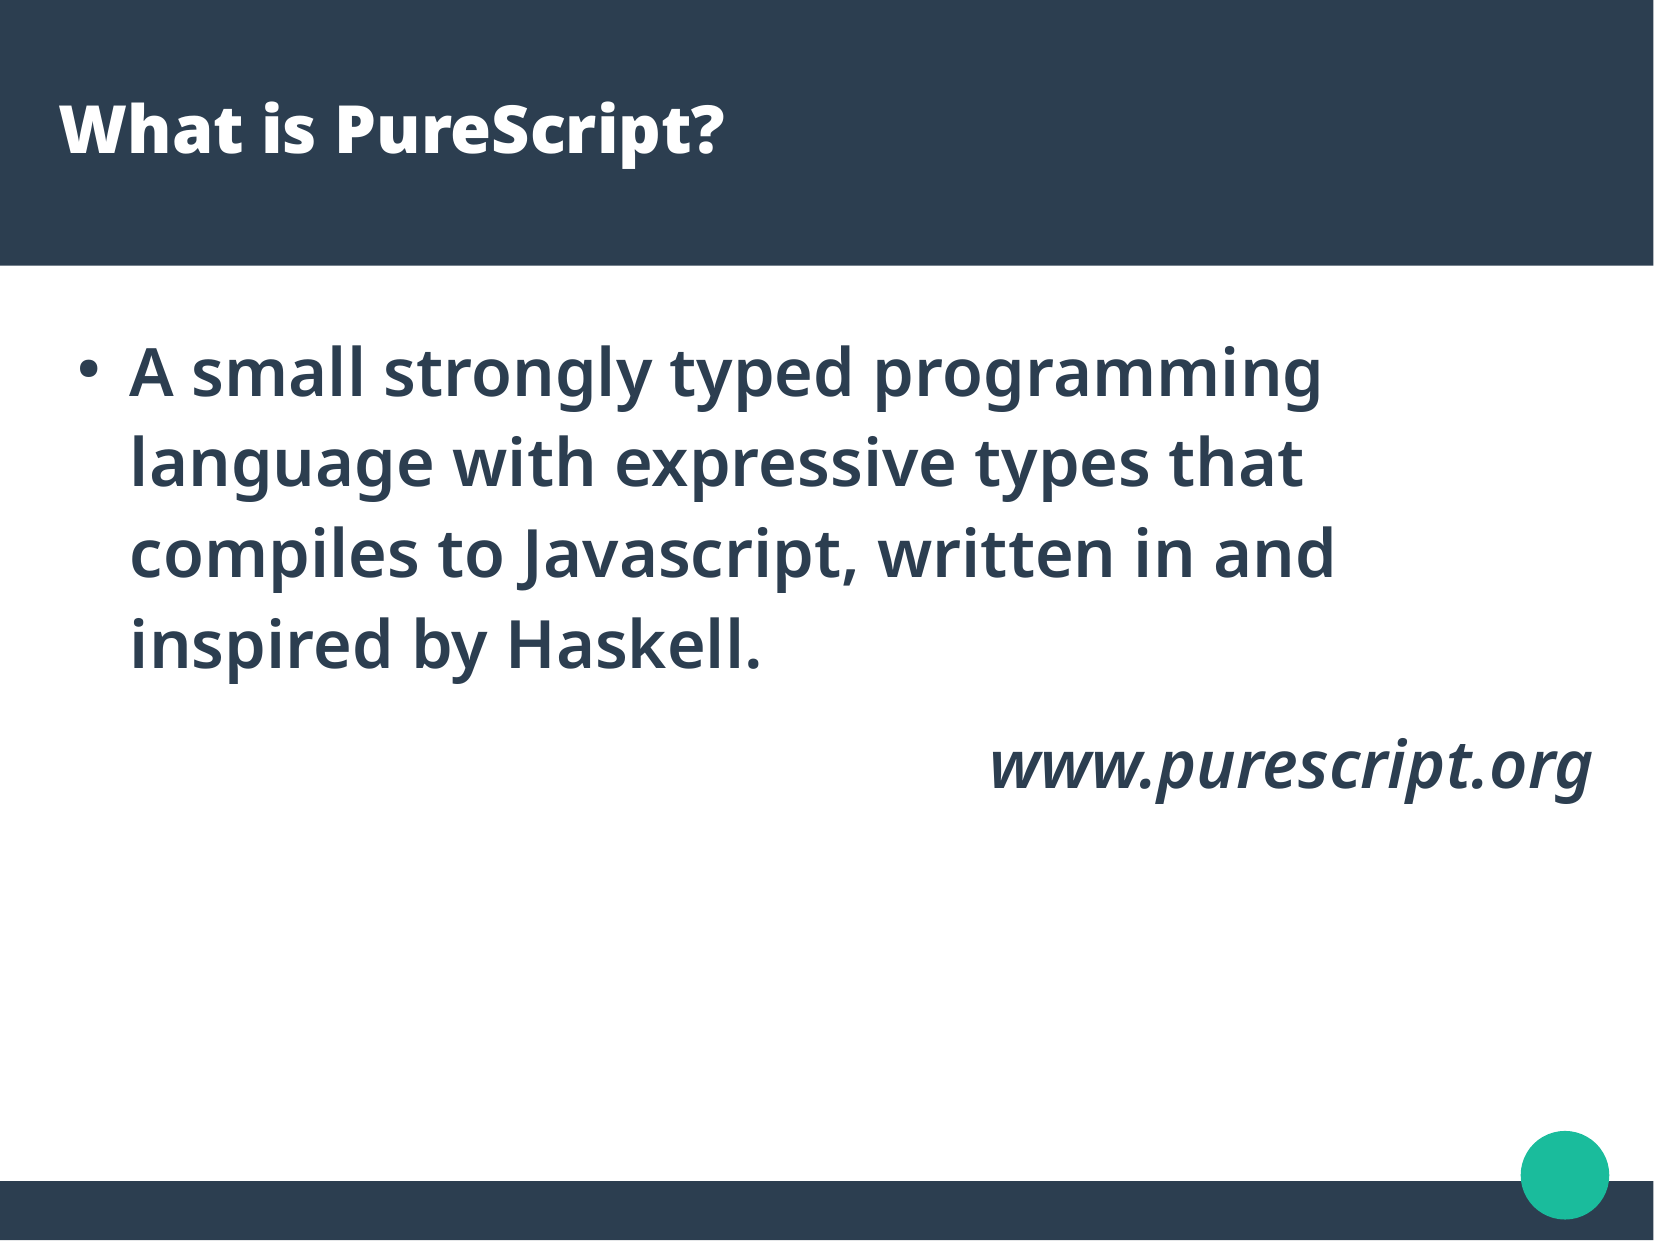

# What is PureScript?
A small strongly typed programming language with expressive types that compiles to Javascript, written in and inspired by Haskell.
www.purescript.org